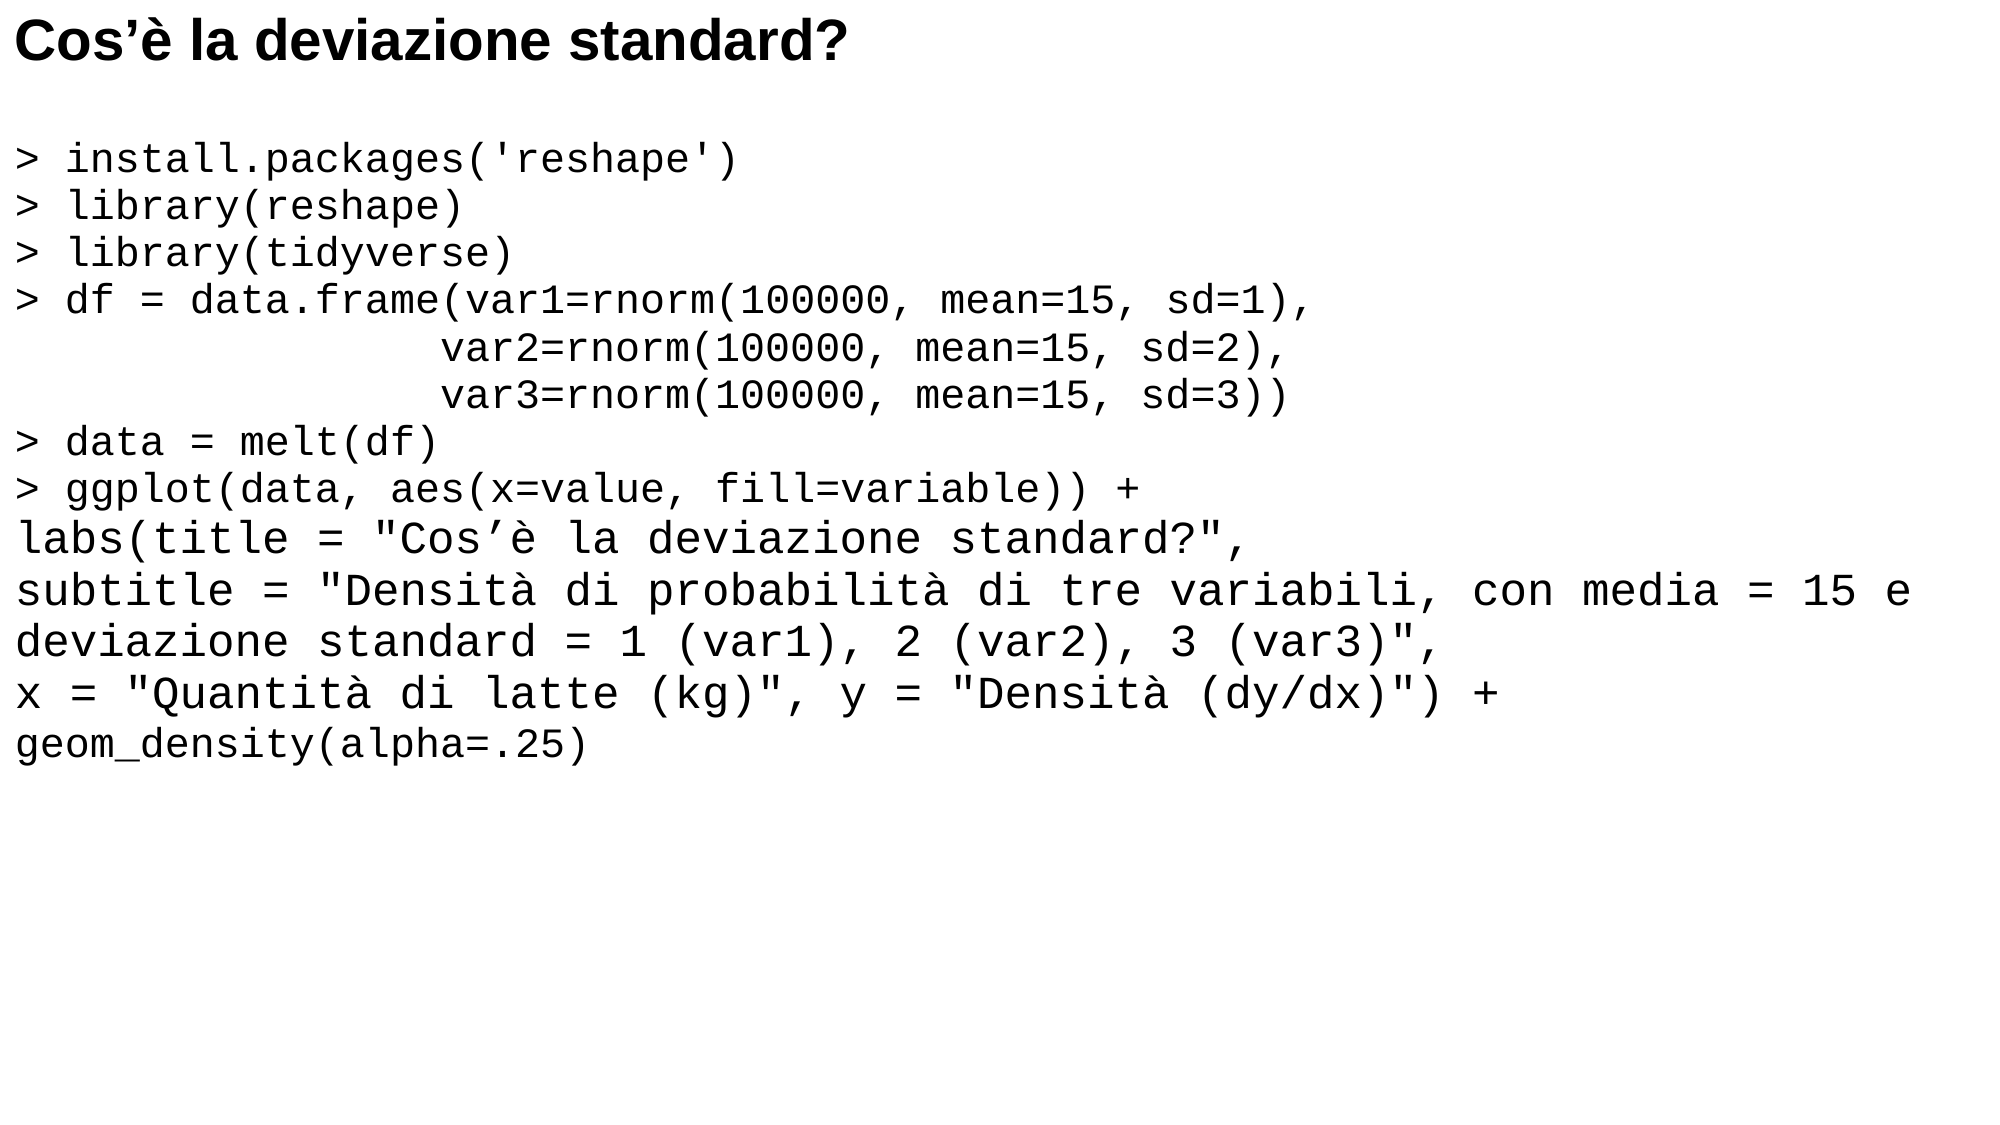

Cos’è la deviazione standard?
> install.packages('reshape')
> library(reshape)
> library(tidyverse)
> df = data.frame(var1=rnorm(100000, mean=15, sd=1),
 var2=rnorm(100000, mean=15, sd=2),
 var3=rnorm(100000, mean=15, sd=3))
> data = melt(df)
> ggplot(data, aes(x=value, fill=variable)) +
labs(title = "Cos’è la deviazione standard?",
subtitle = "Densità di probabilità di tre variabili, con media = 15 e deviazione standard = 1 (var1), 2 (var2), 3 (var3)",
x = "Quantità di latte (kg)", y = "Densità (dy/dx)") +
geom_density(alpha=.25)